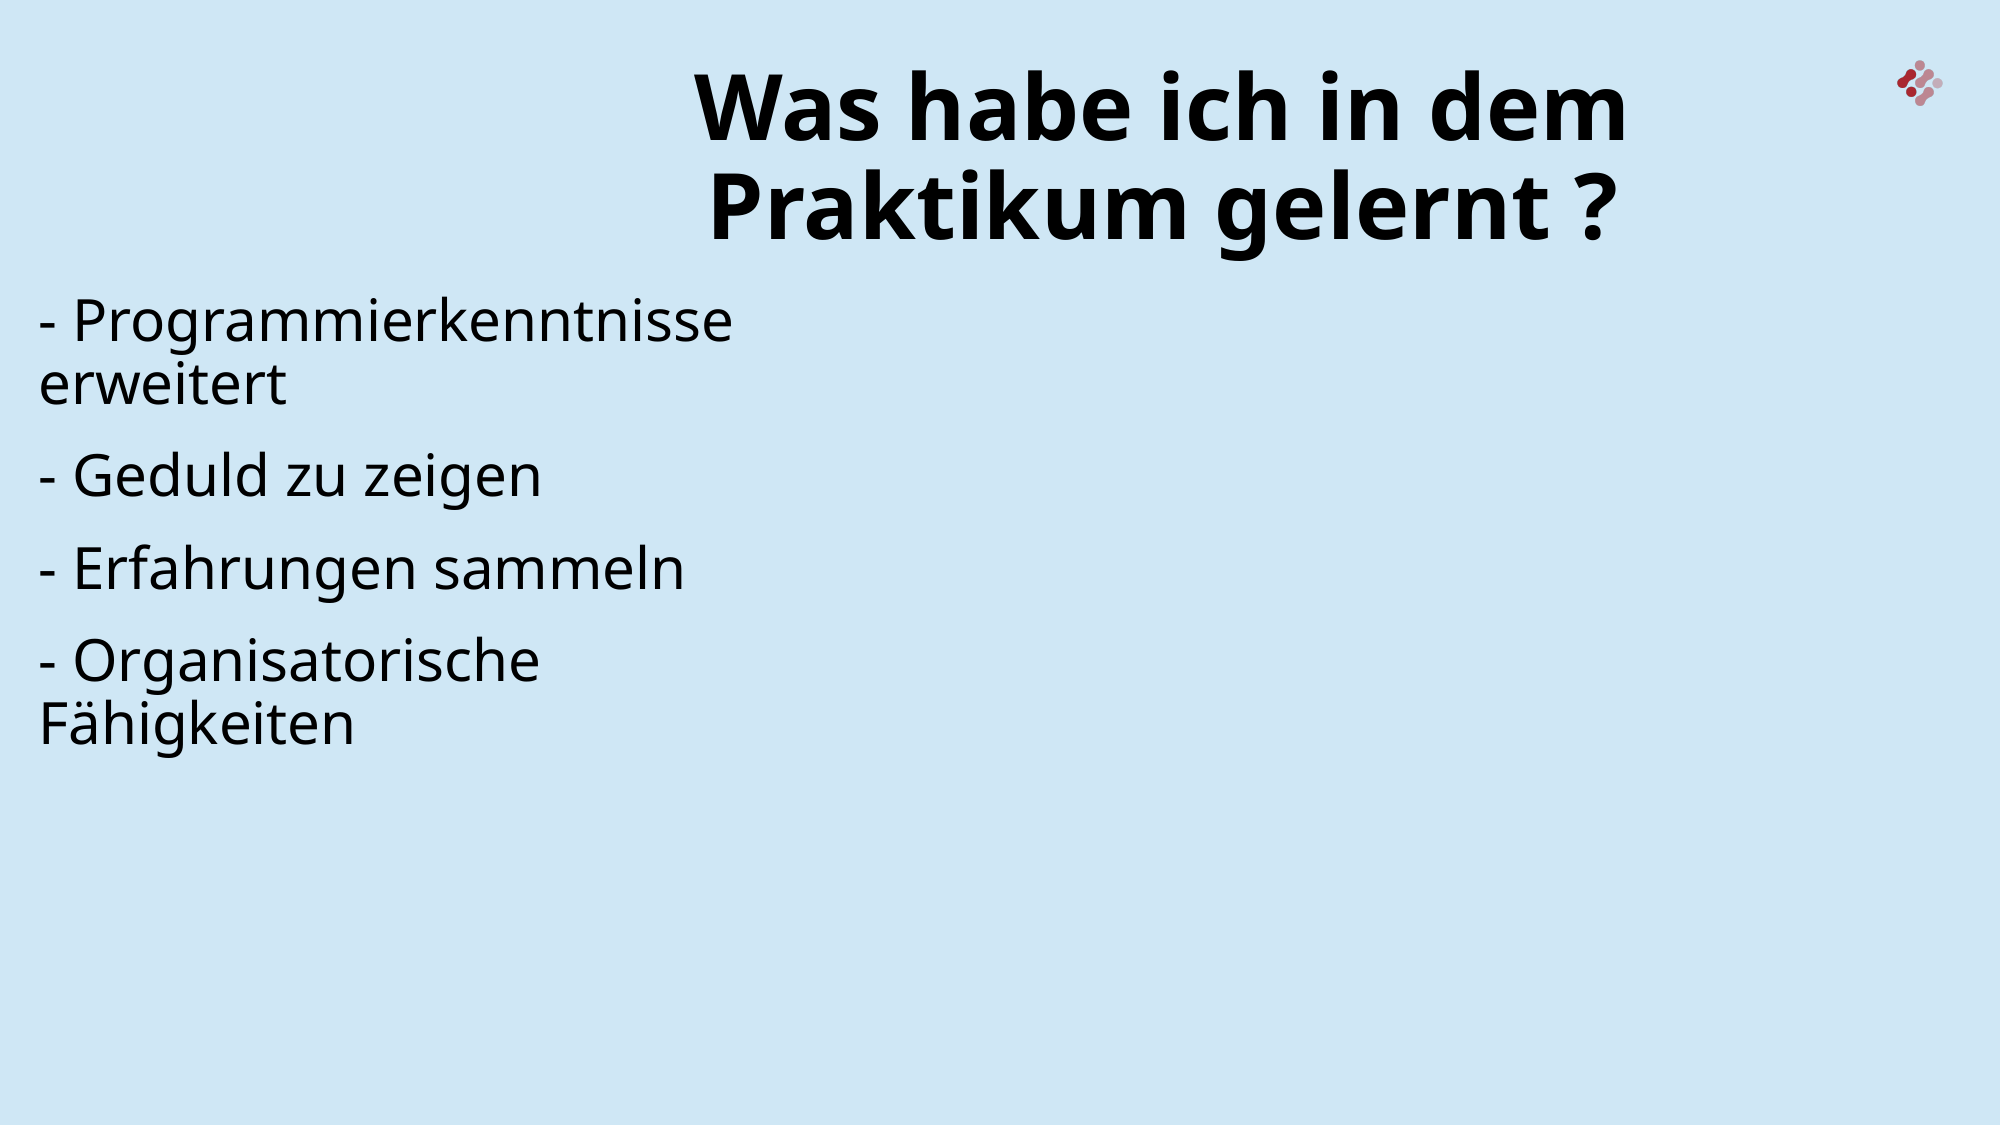

# Was habe ich in dem Praktikum gelernt ?
- Programmierkenntnisse erweitert
- Geduld zu zeigen
- Erfahrungen sammeln
- Organisatorische Fähigkeiten